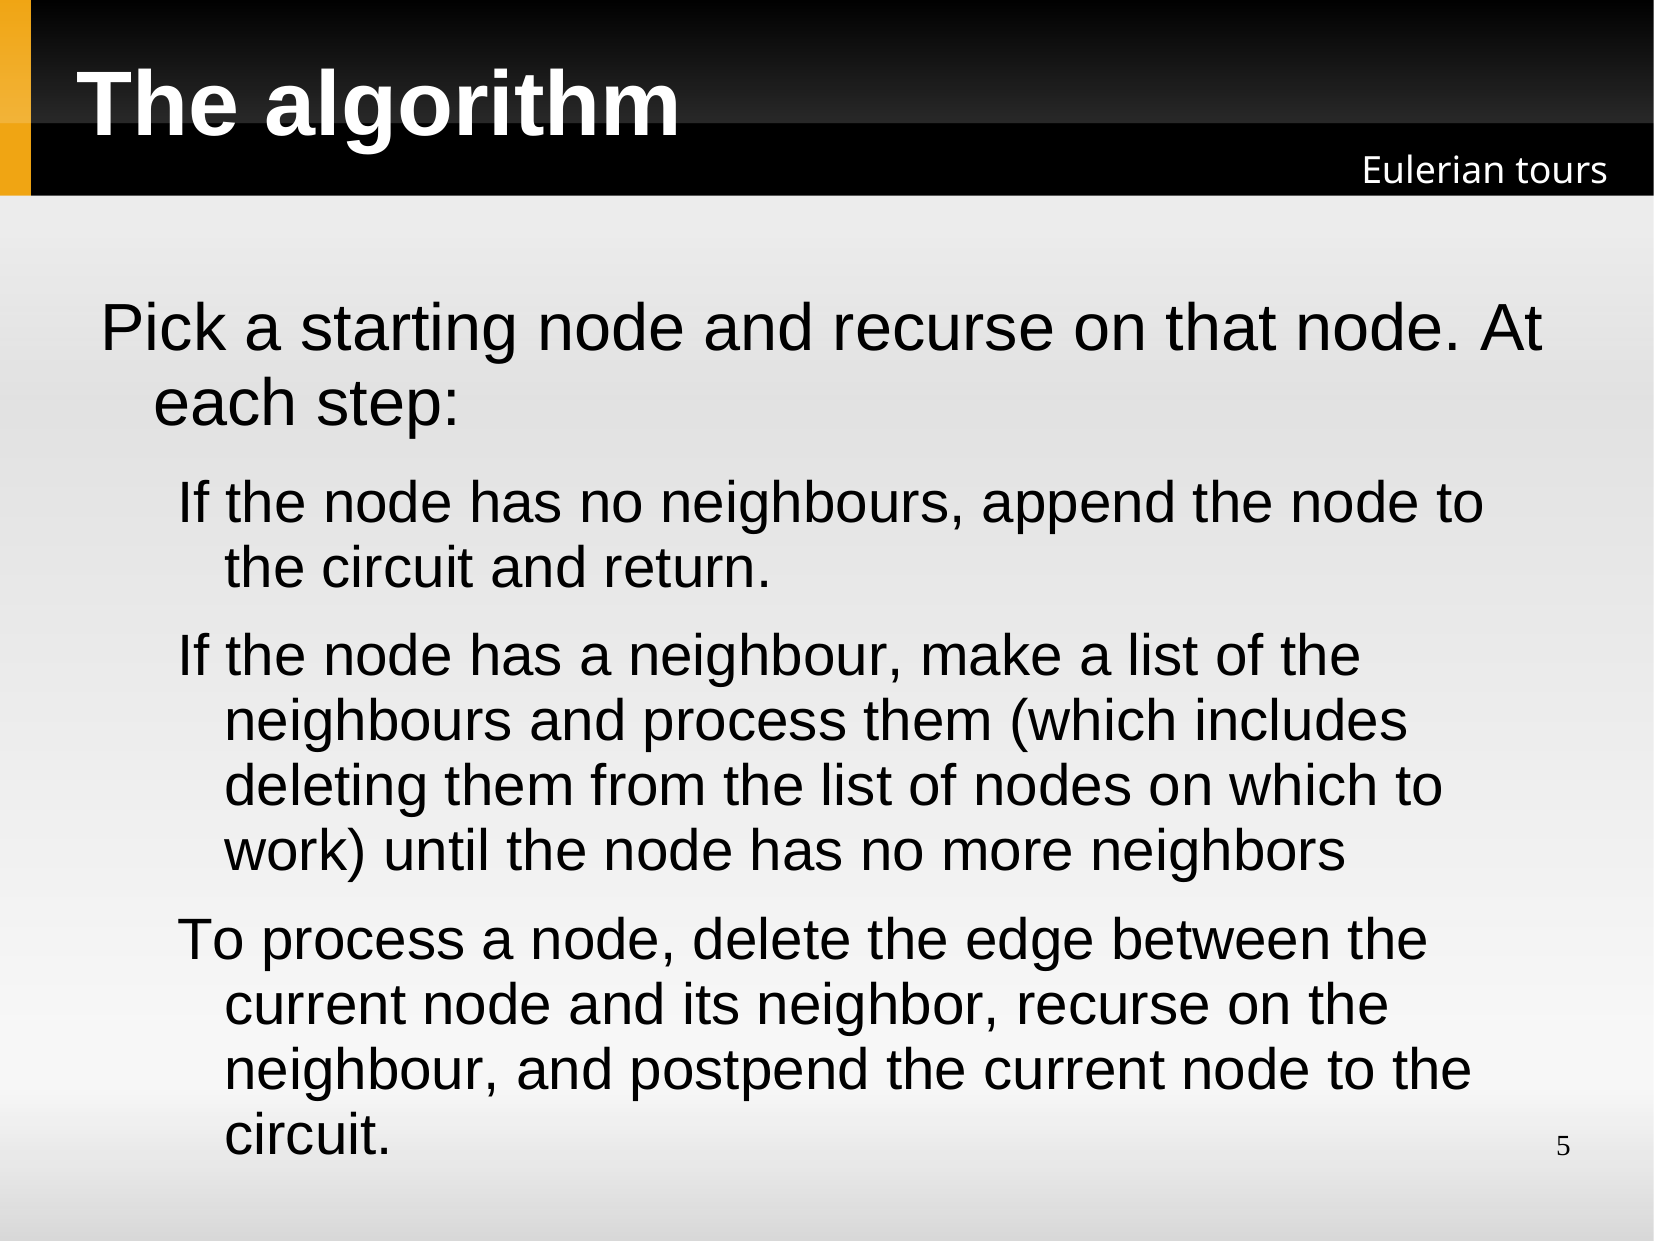

# The algorithm
Pick a starting node and recurse on that node. At each step:
If the node has no neighbours, append the node to the circuit and return.
If the node has a neighbour, make a list of the neighbours and process them (which includes deleting them from the list of nodes on which to work) until the node has no more neighbors
To process a node, delete the edge between the current node and its neighbor, recurse on the neighbour, and postpend the current node to the circuit.
5